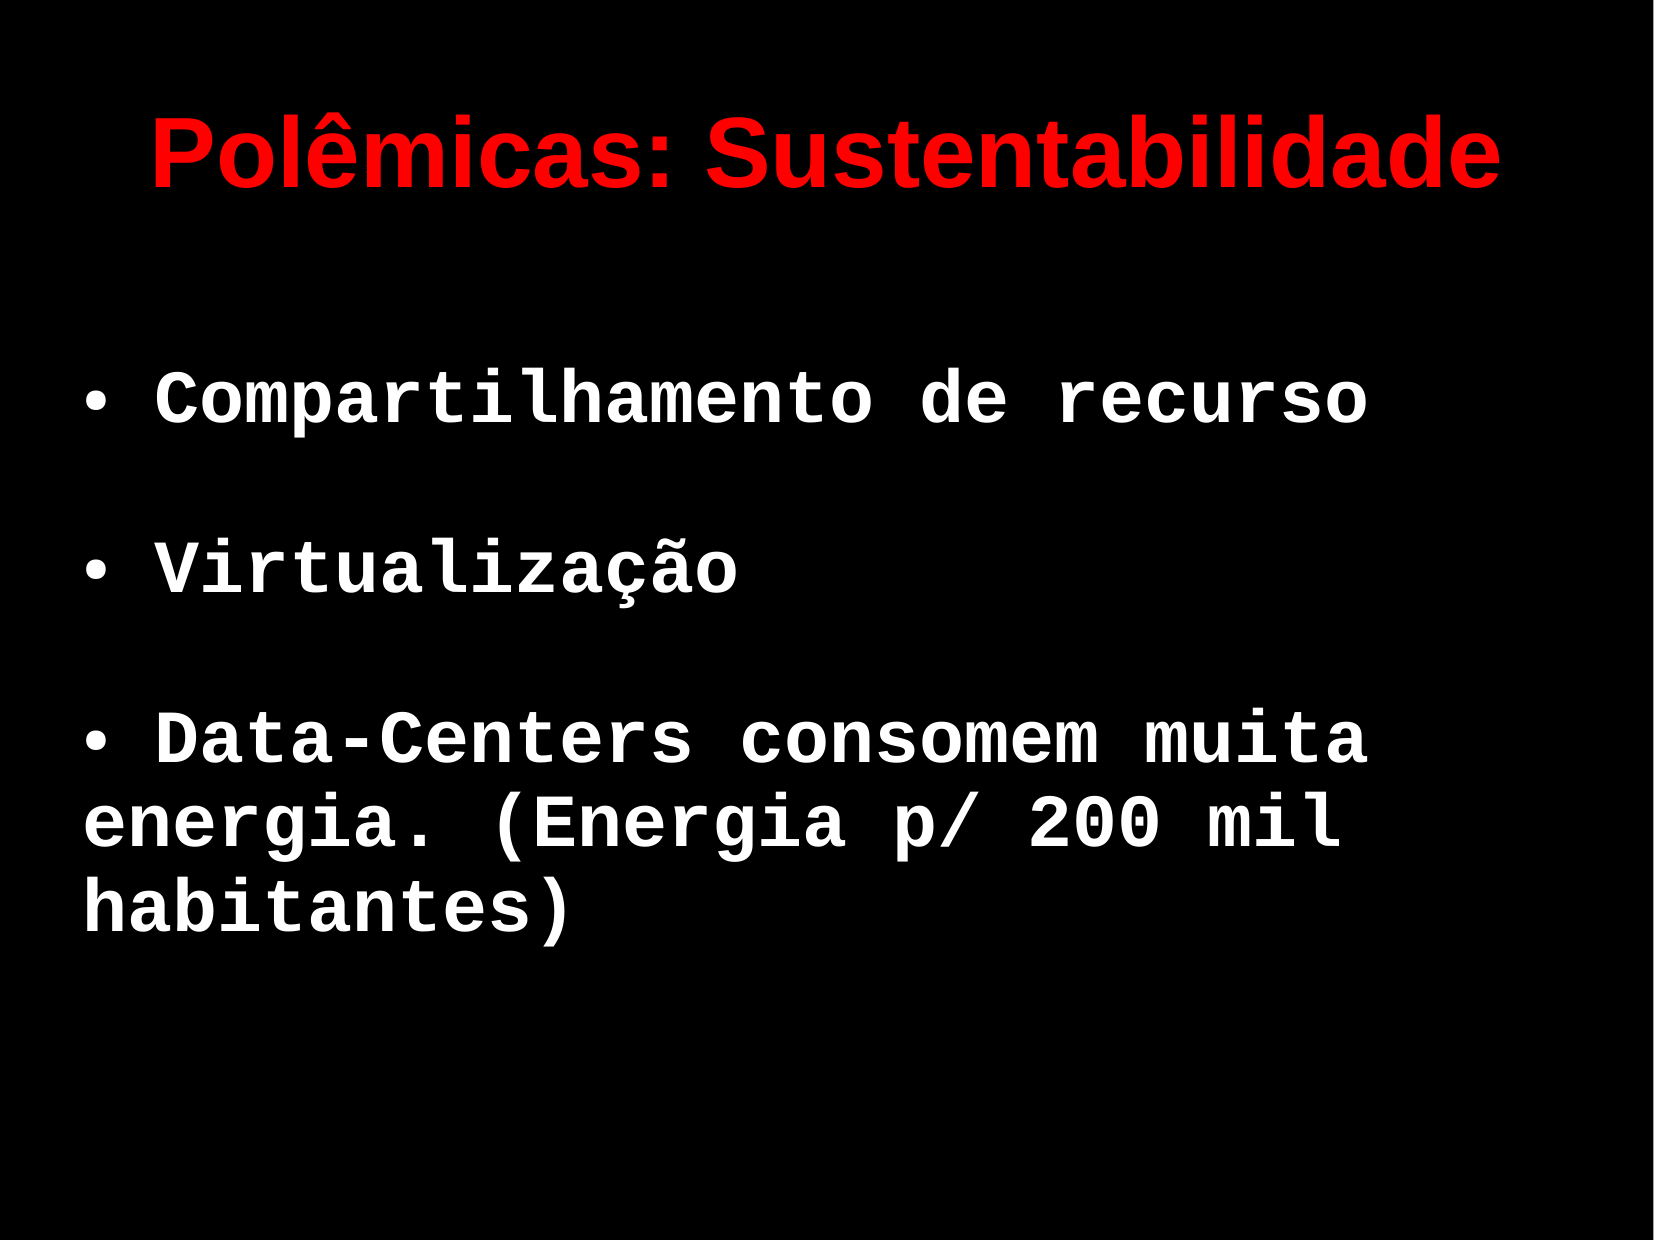

Polêmicas: Sustentabilidade
# Compartilhamento de recurso
 Virtualização
 Data-Centers consomem muita energia. (Energia p/ 200 mil habitantes)